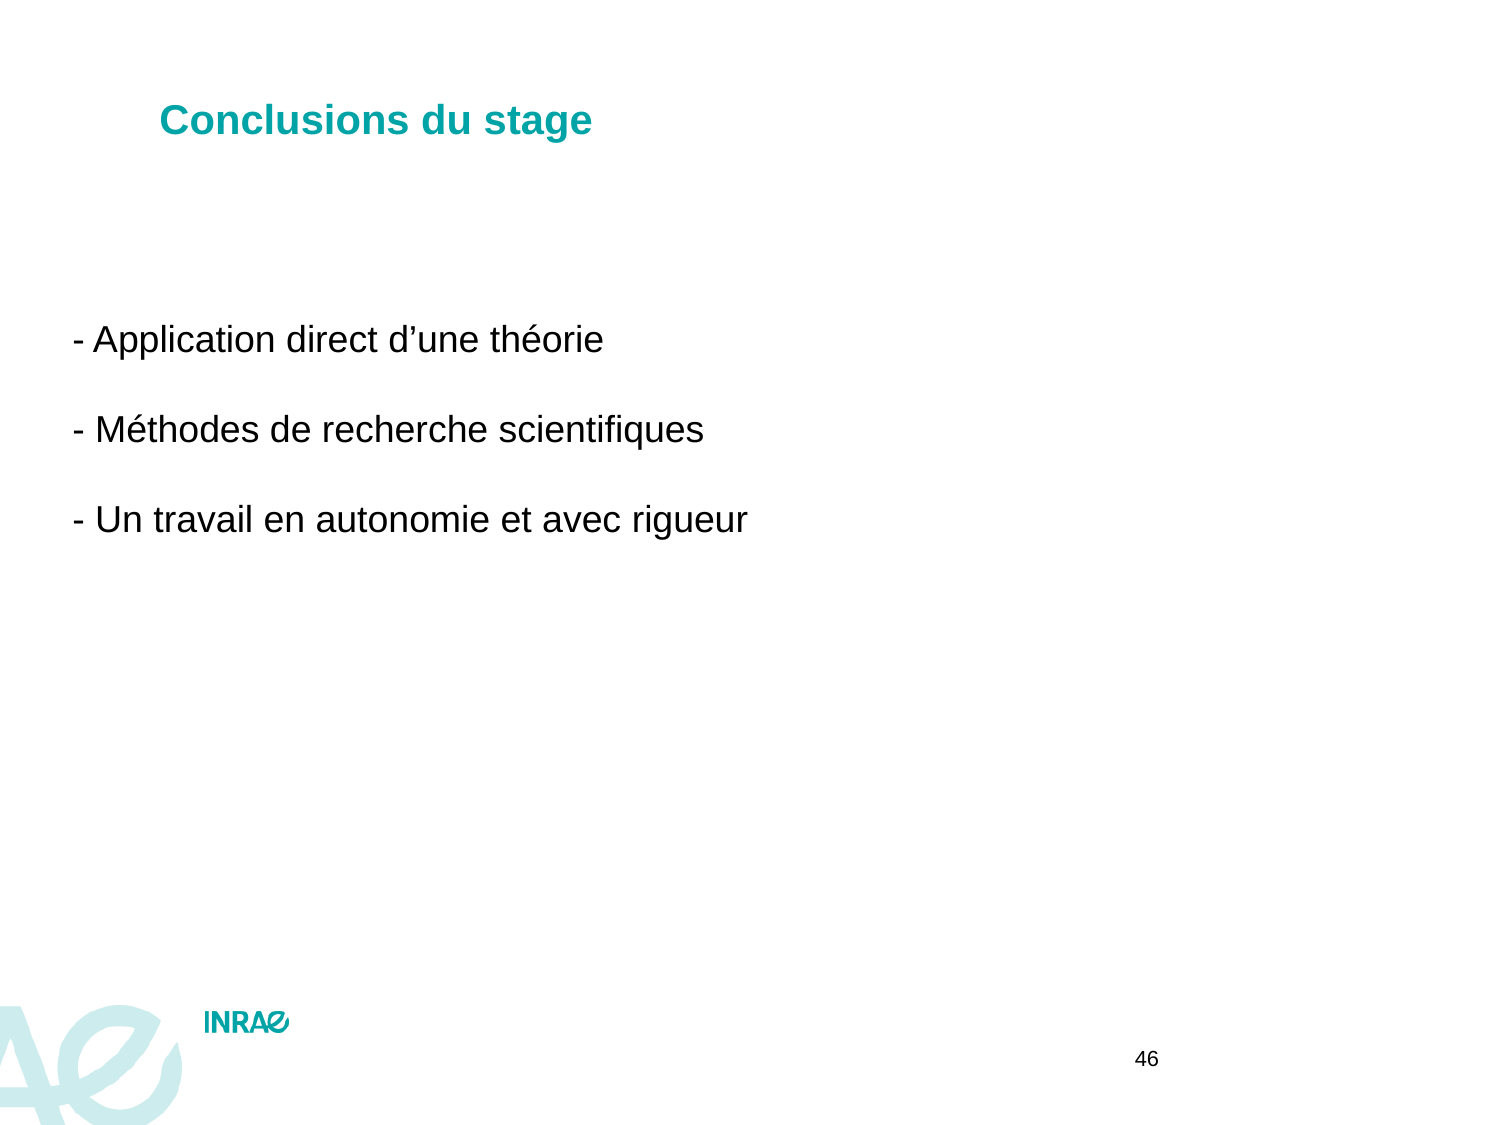

Conclusions du stage
- Application direct d’une théorie
- Méthodes de recherche scientifiques
- Un travail en autonomie et avec rigueur